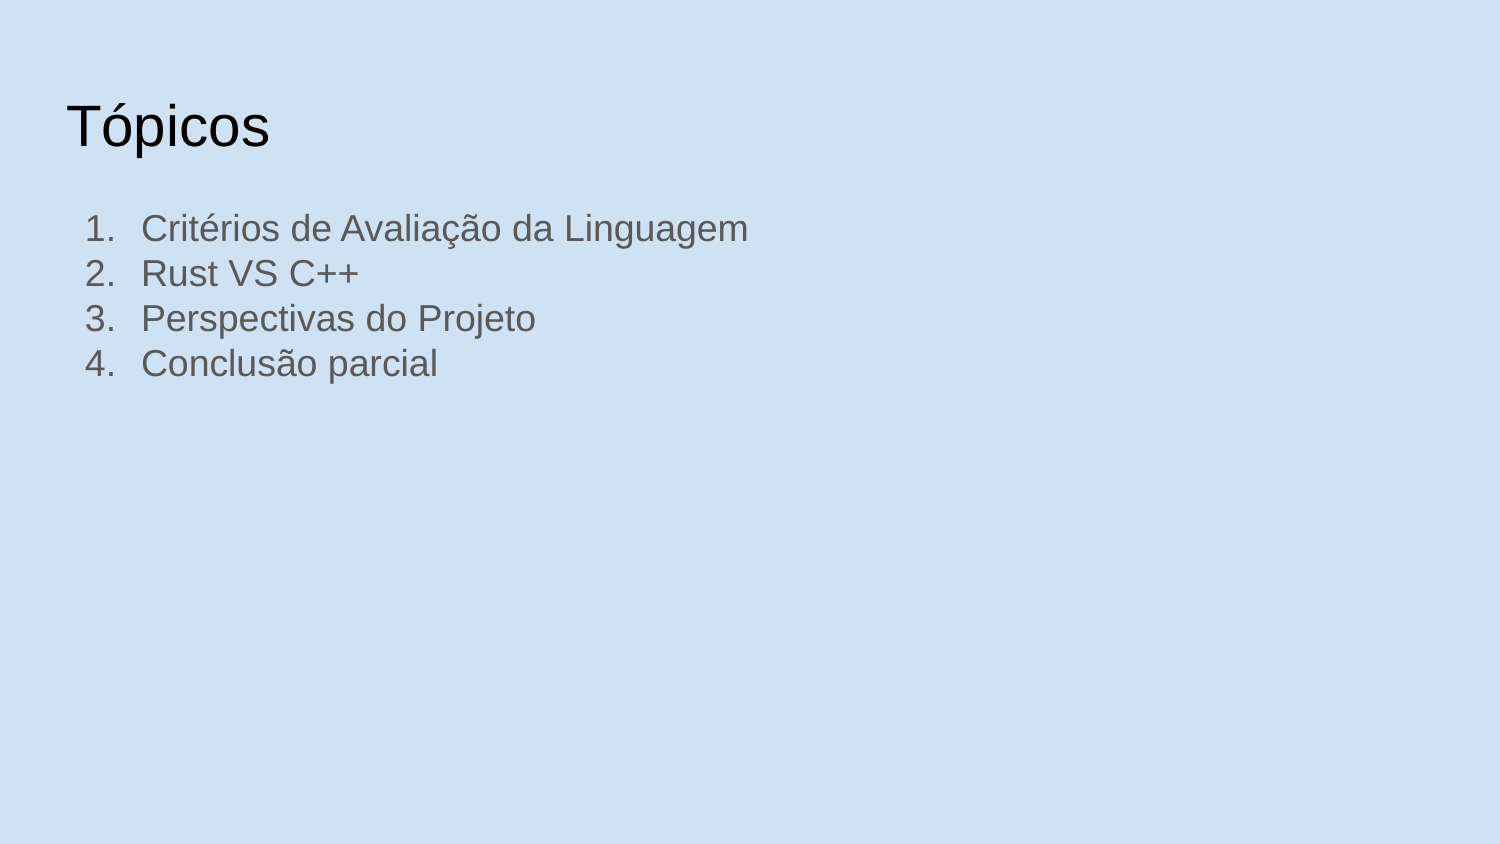

# Tópicos
Critérios de Avaliação da Linguagem
Rust VS C++
Perspectivas do Projeto
Conclusão parcial